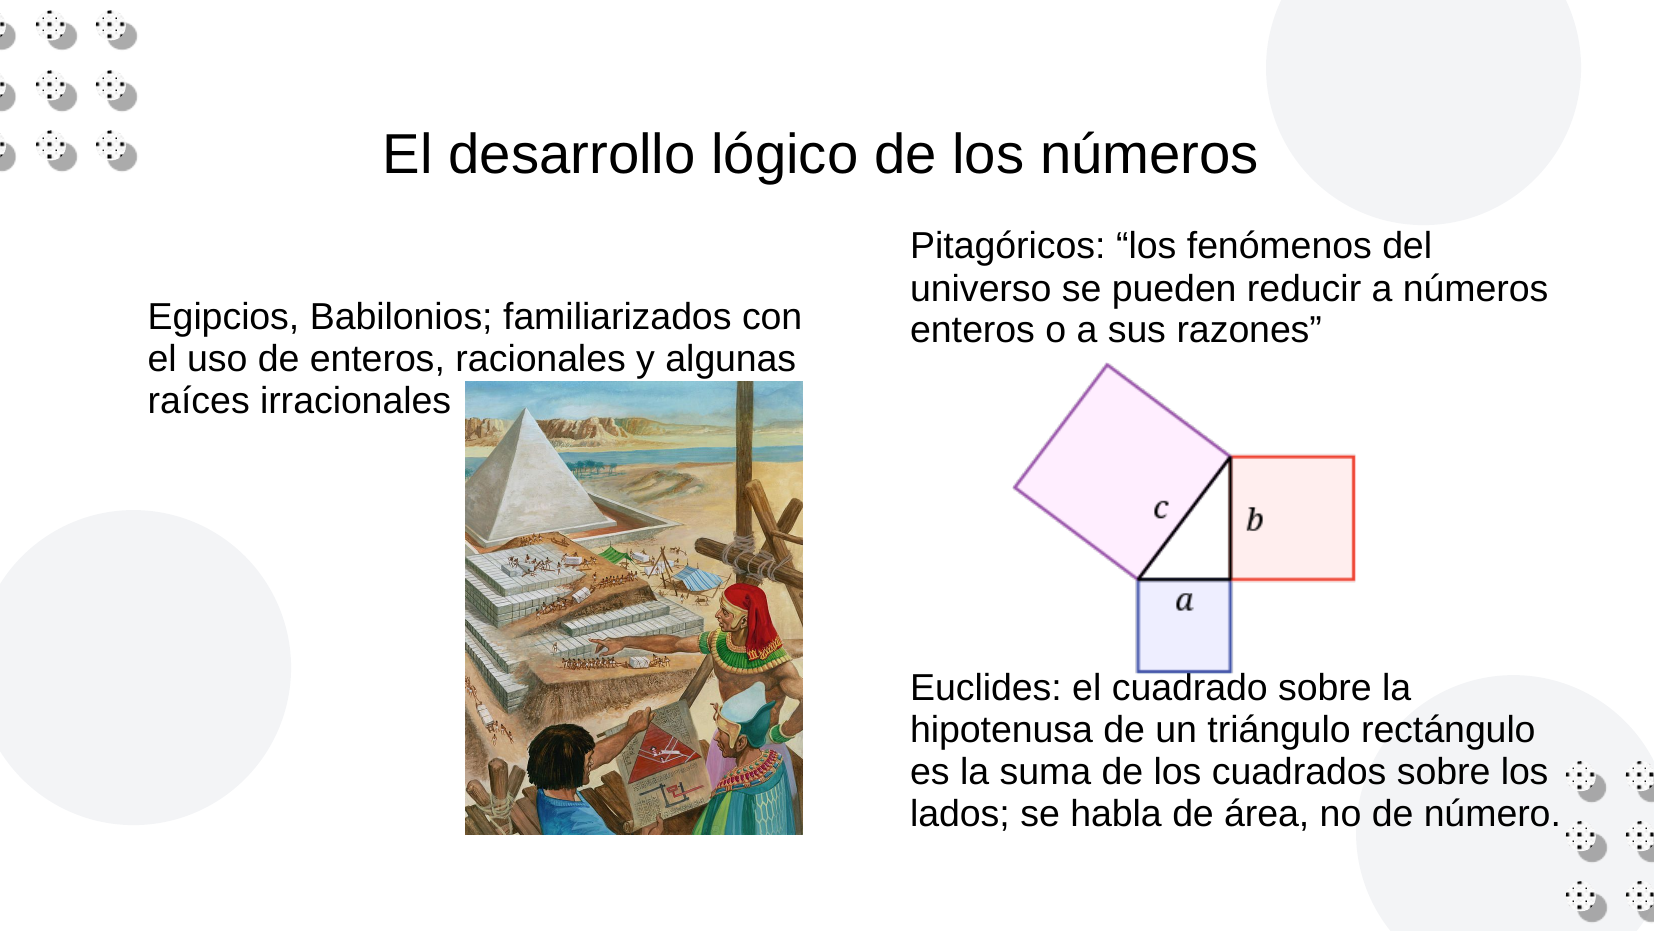

# El desarrollo lógico de los números
Pitagóricos: “los fenómenos del universo se pueden reducir a números enteros o a sus razones”
Euclides: el cuadrado sobre la hipotenusa de un triángulo rectángulo es la suma de los cuadrados sobre los lados; se habla de área, no de número.
Egipcios, Babilonios; familiarizados con el uso de enteros, racionales y algunas raíces irracionales